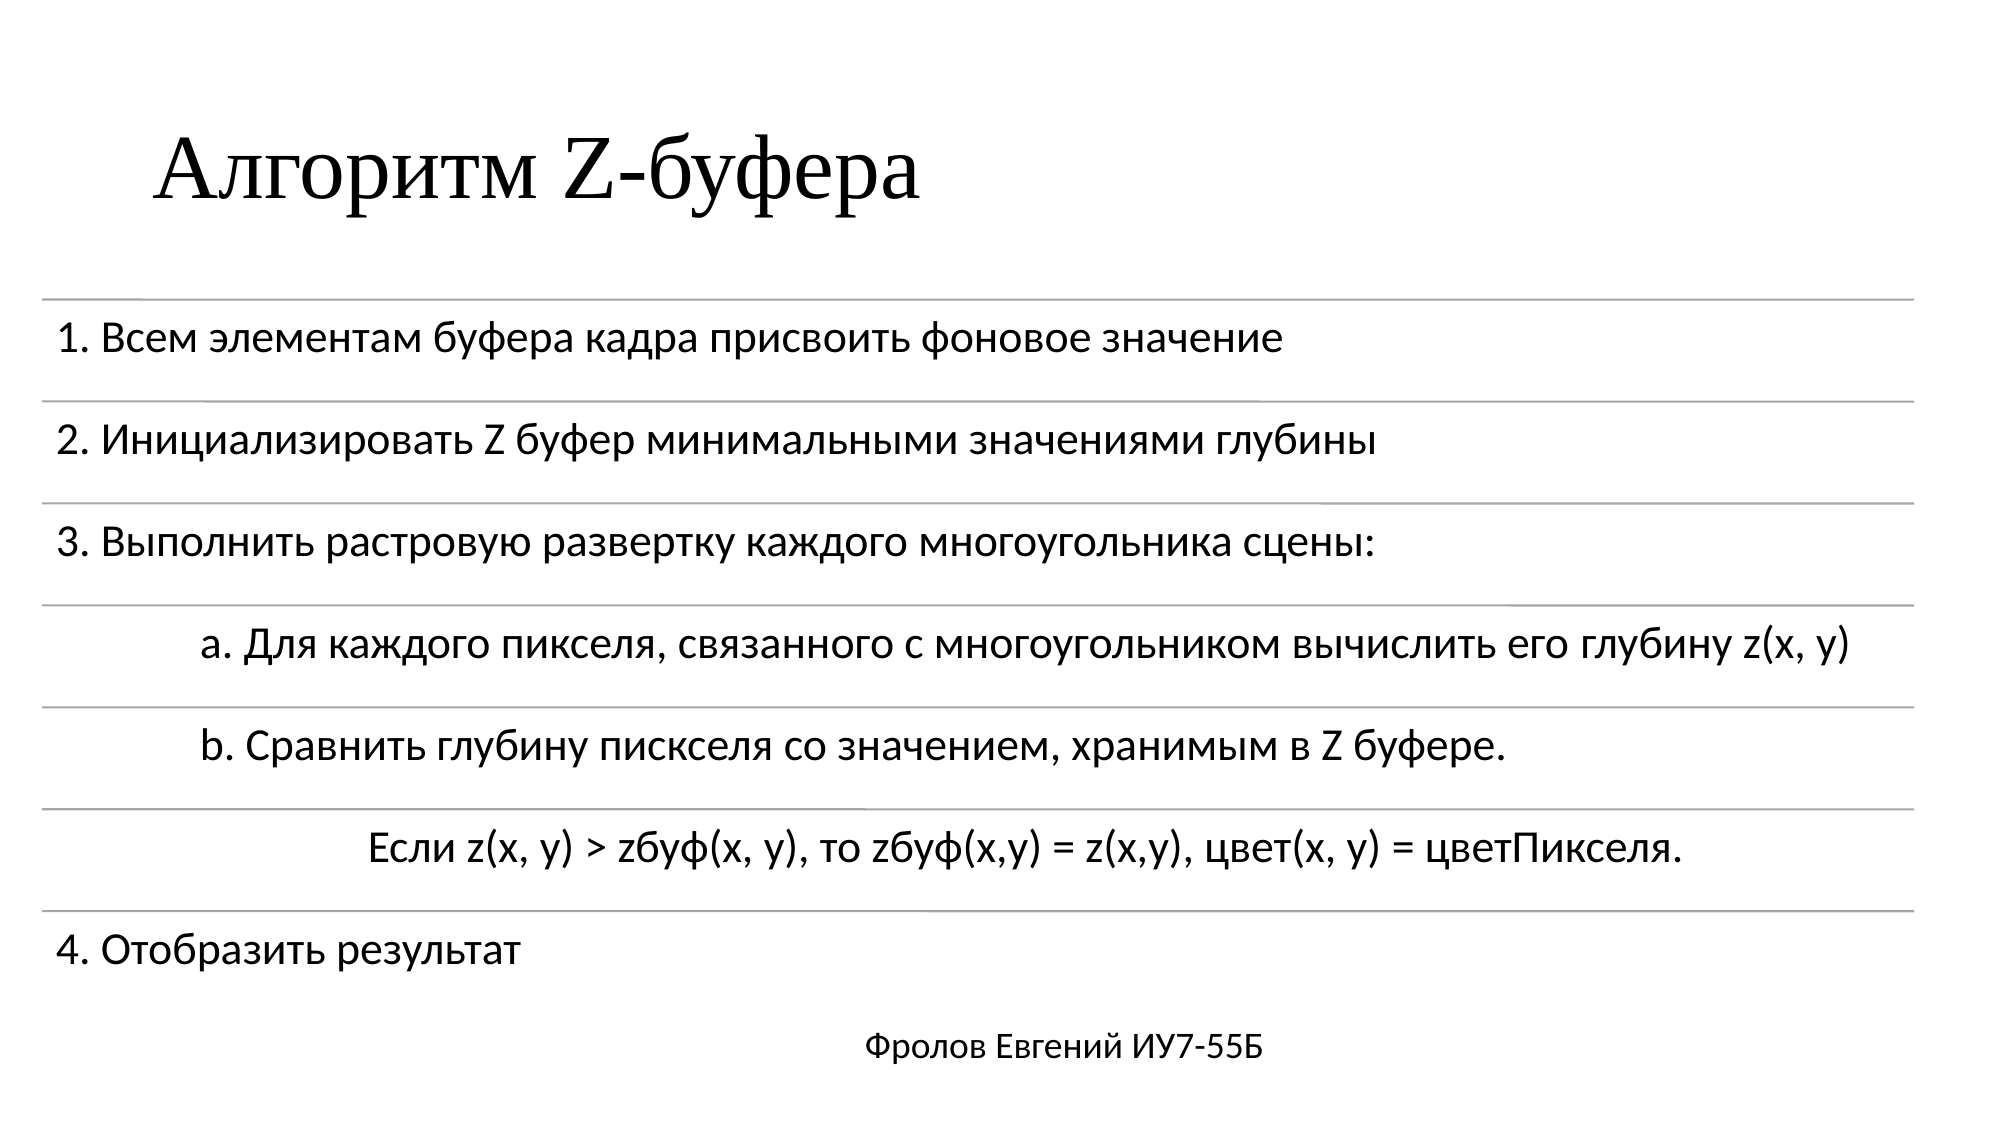

# Алгоритм Z-буфера
1. Всем элементам буфера кадра присвоить фоновое значение
2. Инициализировать Z буфер минимальными значениями глубины
3. Выполнить растровую развертку каждого многоугольника сцены:
            a. Для каждого пикселя, связанного с многоугольником вычислить его глубину z(x, у)
            b. Сравнить глубину пискселя со значением, хранимым в Z буфере.
                          Если z(x, у) > zбуф(х, y), то zбуф(х,у) = z(x,у), цвет(х, у) = цветПикселя.
4. Отобразить результат
                                                                                                    Фролов Евгений ИУ7-55Б